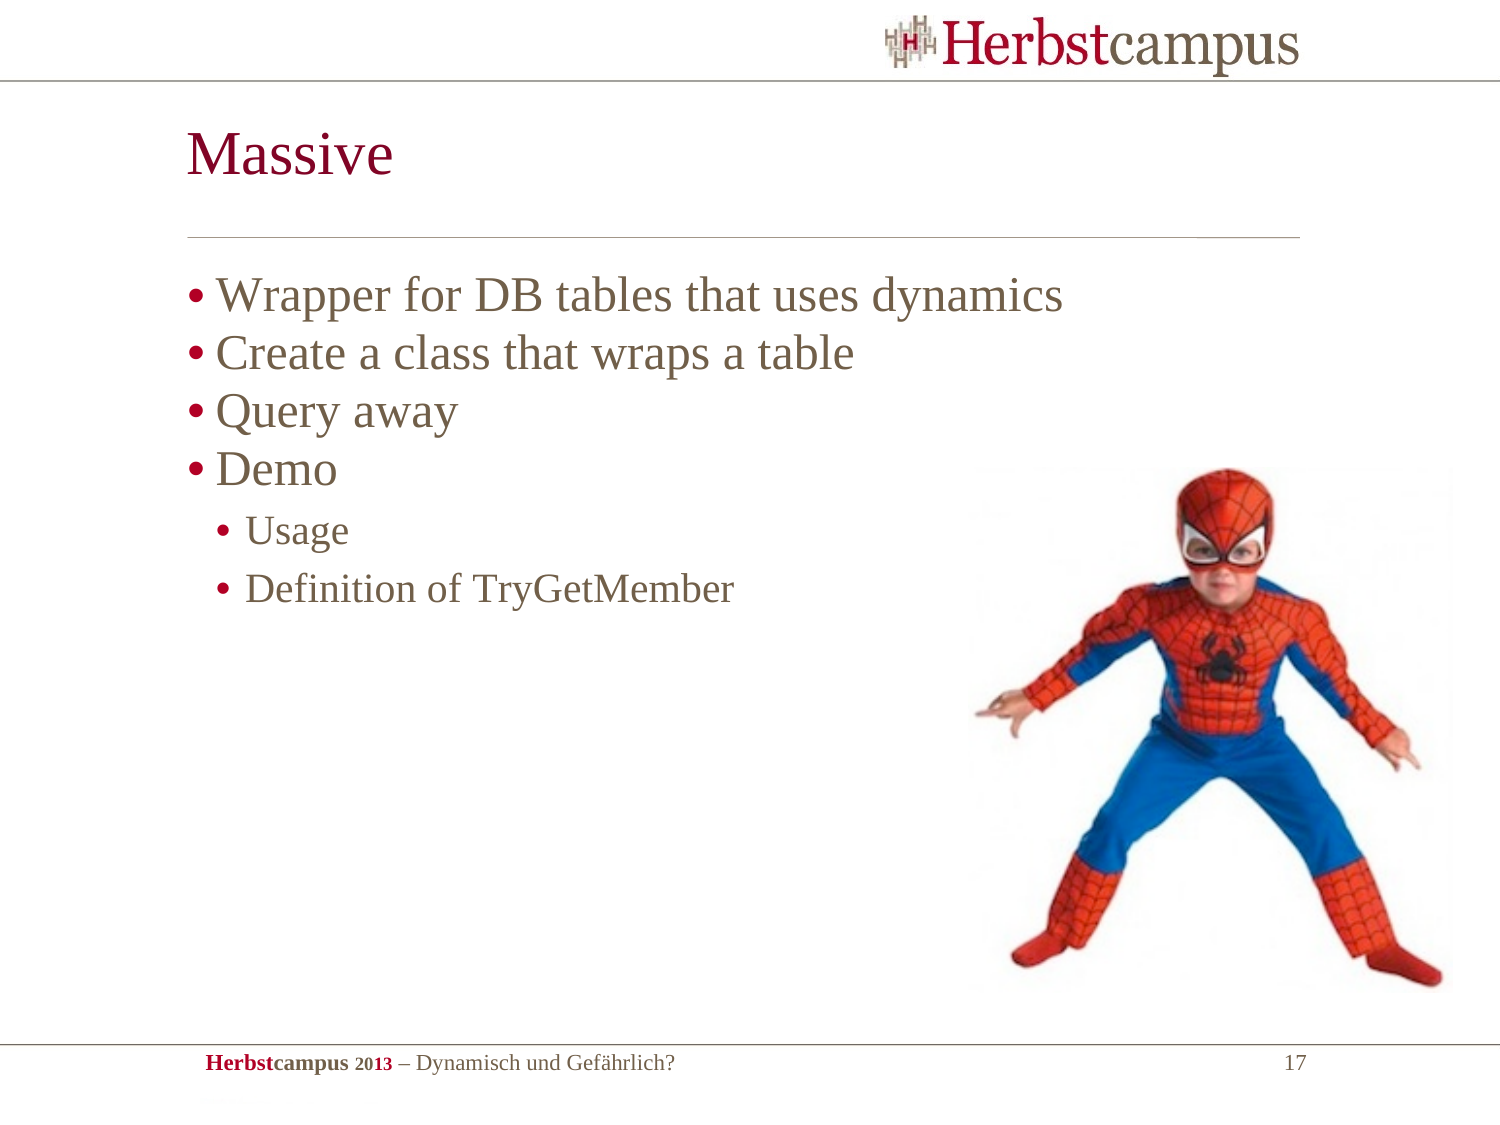

# Massive
Wrapper for DB tables that uses dynamics
Create a class that wraps a table
Query away
Demo
Usage
Definition of TryGetMember